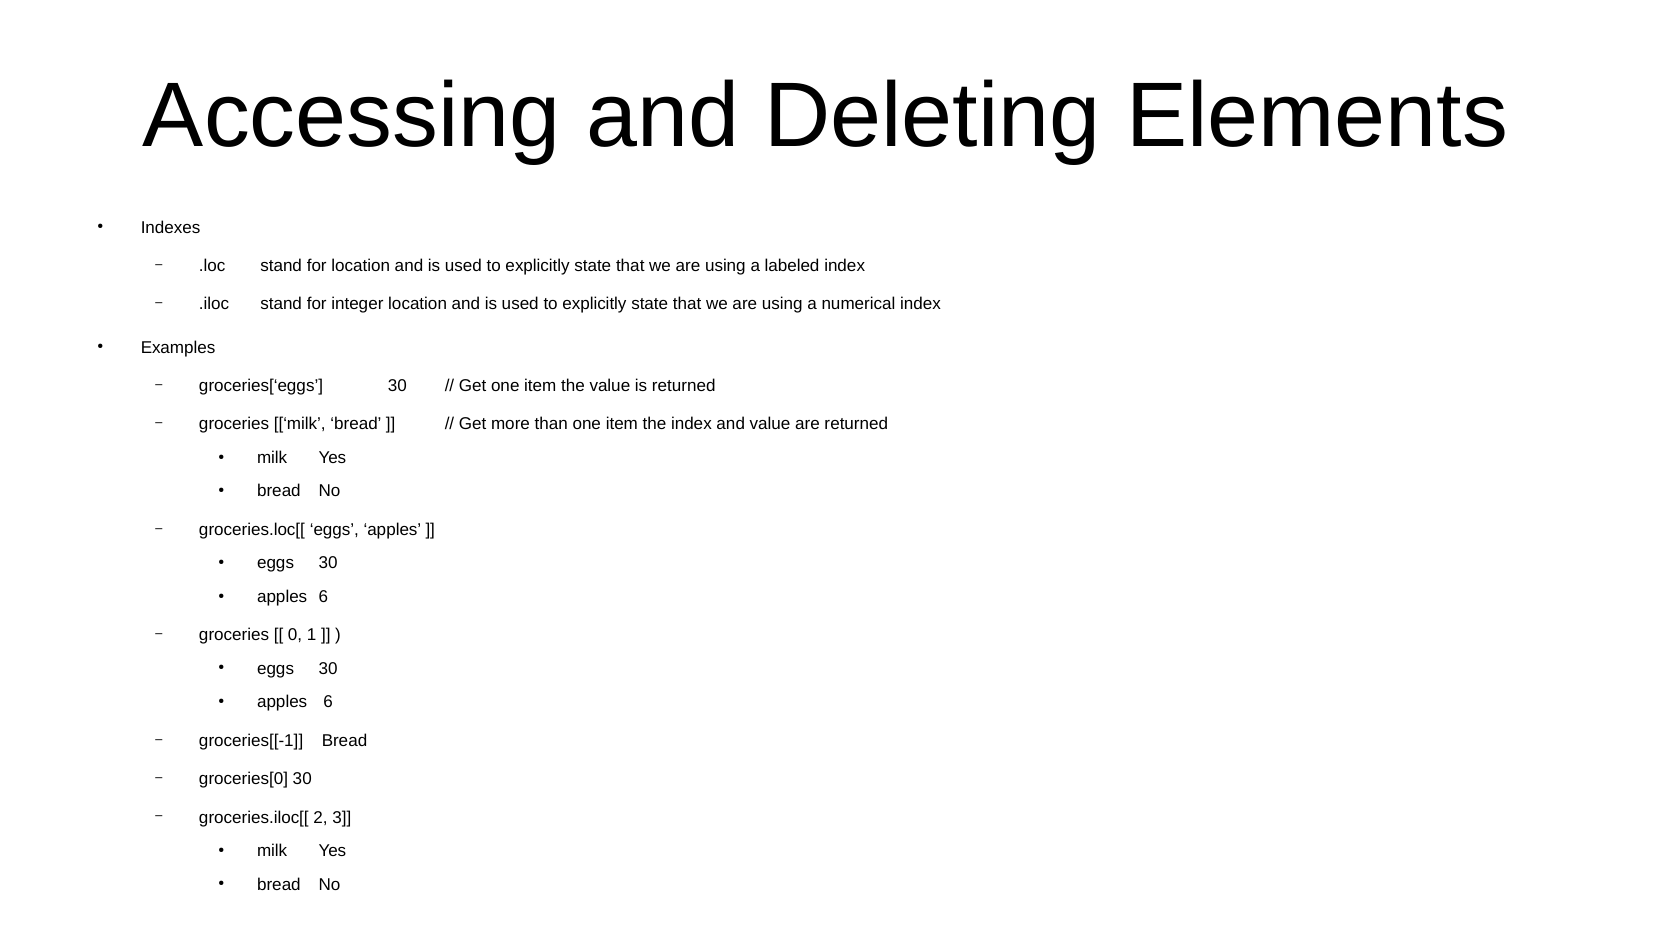

# Accessing and Deleting Elements
Indexes
.loc 	stand for location and is used to explicitly state that we are using a labeled index
.iloc 	stand for integer location and is used to explicitly state that we are using a numerical index
Examples
groceries[‘eggs’]		 30	// Get one item the value is returned
groceries [[‘milk’, ‘bread’ ]]		// Get more than one item the index and value are returned
milk			Yes
bread		No
groceries.loc[[ ‘eggs’, ‘apples’ ]]
eggs		30
apples		6
groceries [[ 0, 1 ]] )
eggs 		30
apples		 6
groceries[[-1]]		Bread
groceries[0] 30
groceries.iloc[[ 2, 3]]
milk			Yes
bread		No